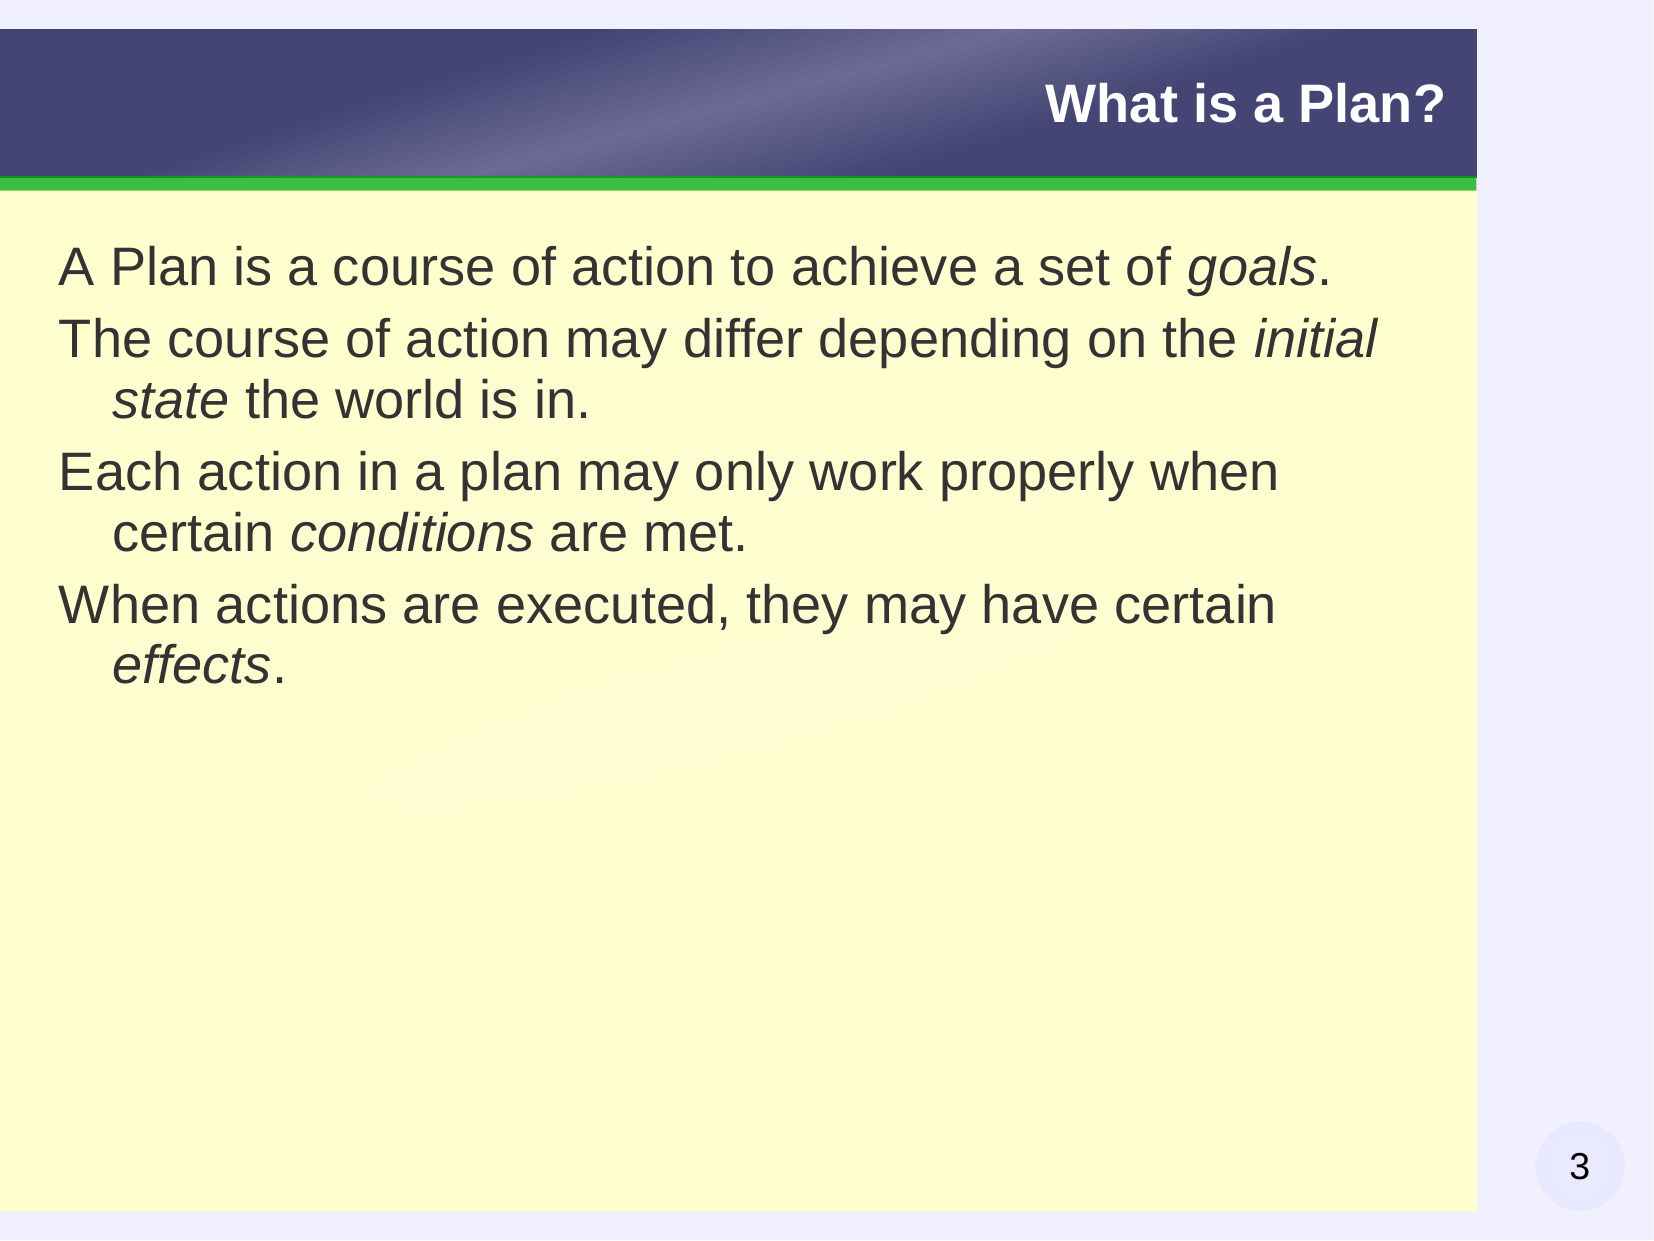

# What is a Plan?
A Plan is a course of action to achieve a set of goals.
The course of action may differ depending on the initial state the world is in.
Each action in a plan may only work properly when certain conditions are met.
When actions are executed, they may have certain effects.